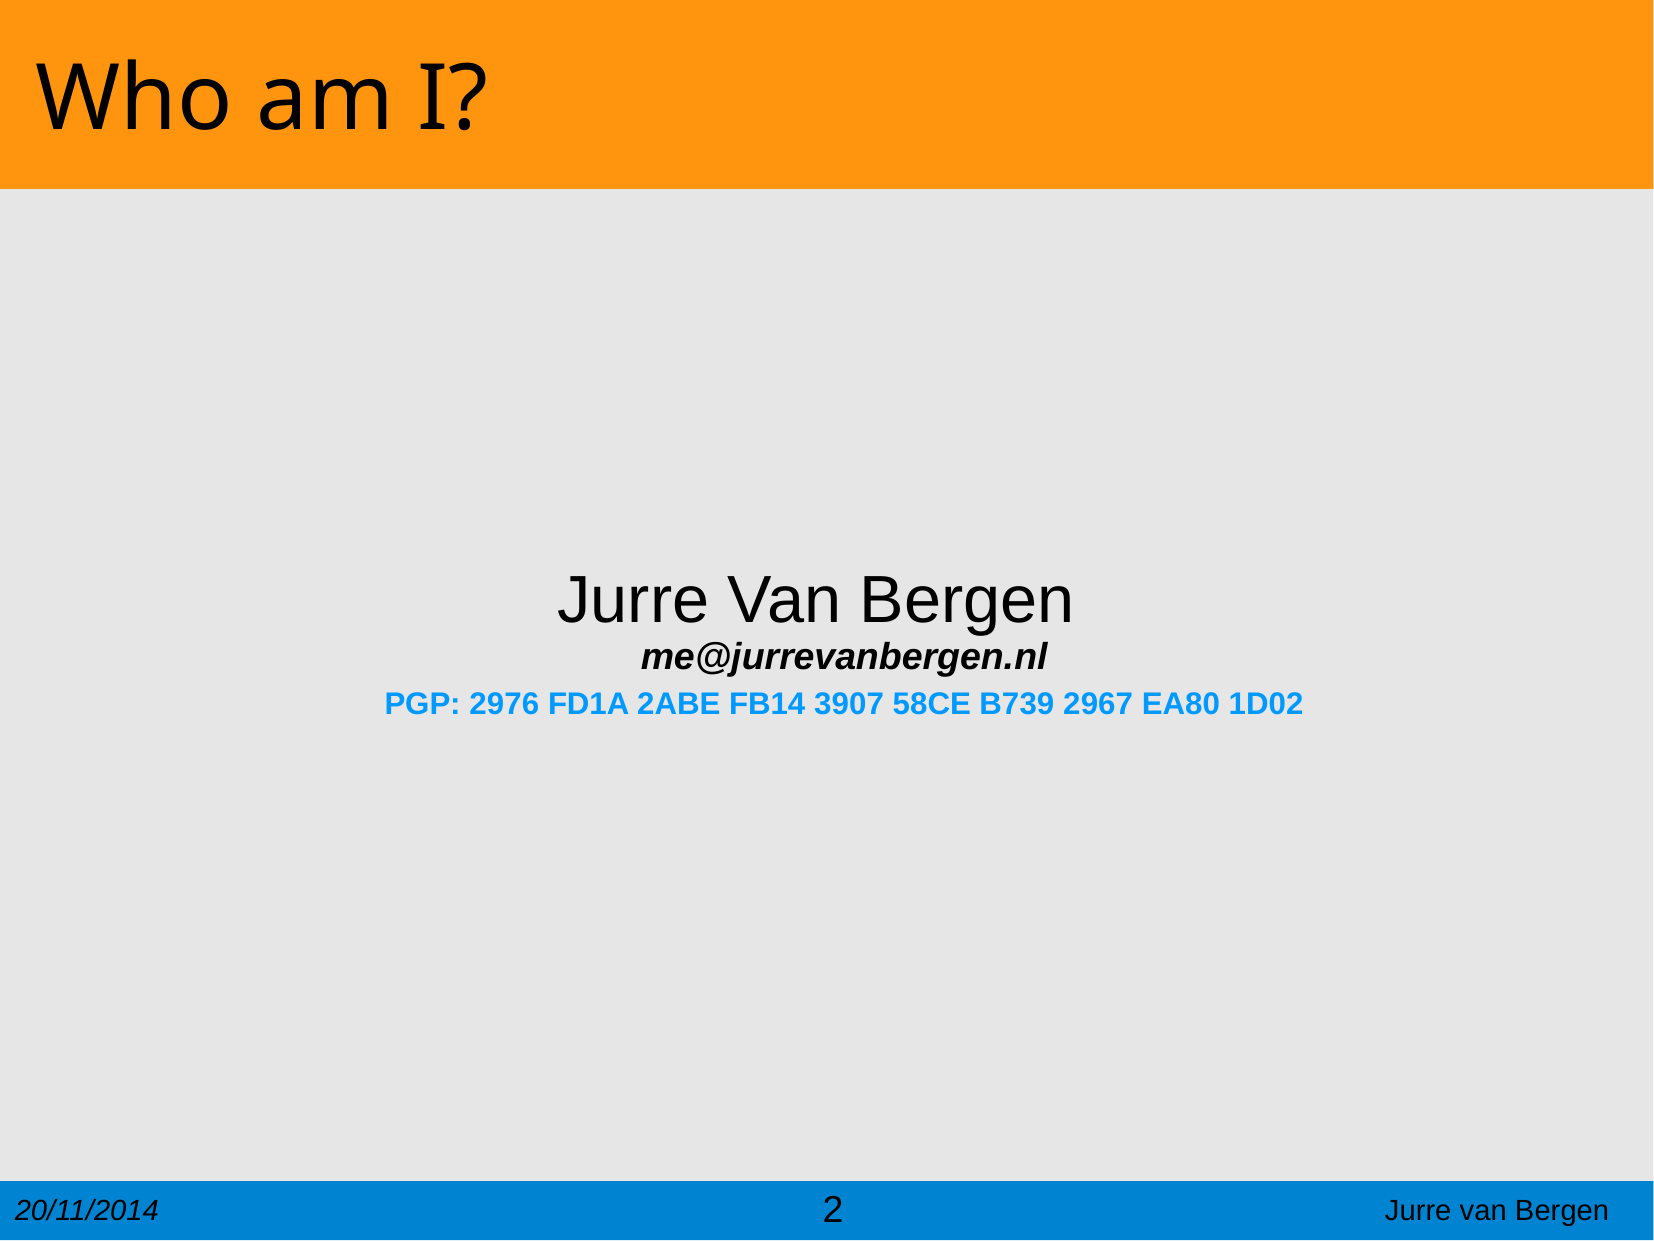

# Who am I?
	 Jurre Van Bergen
me@jurrevanbergen.nl
PGP: 2976 FD1A 2ABE FB14 3907 58CE B739 2967 EA80 1D02